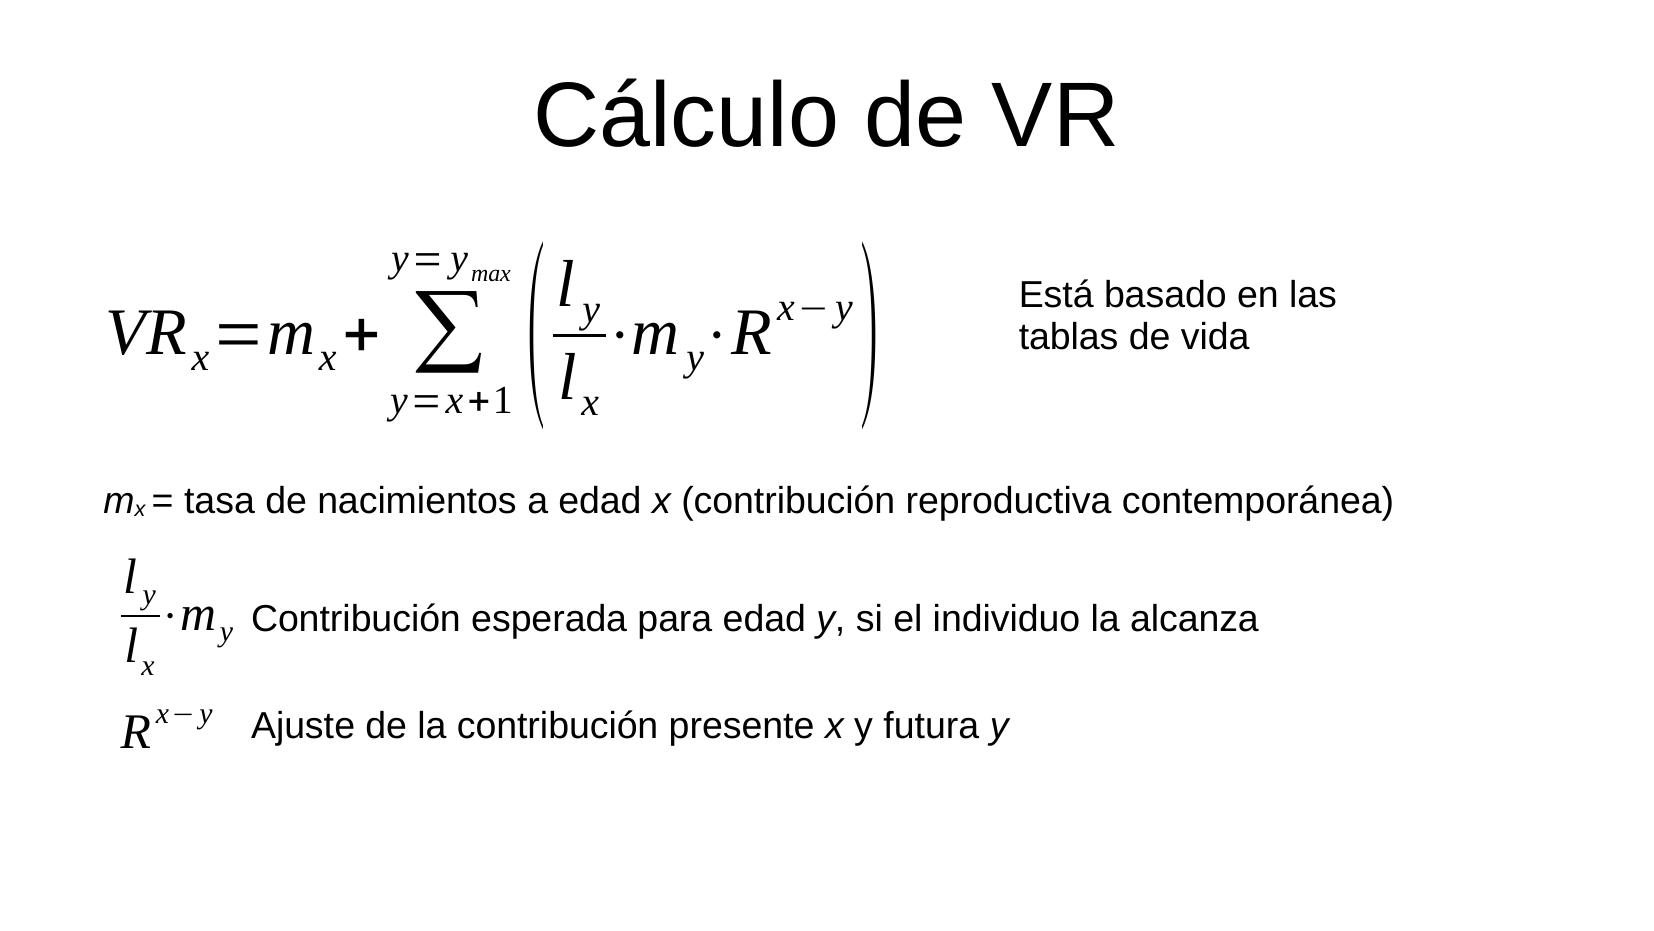

# Cálculo de VR
Está basado en las tablas de vida
mx = tasa de nacimientos a edad x (contribución reproductiva contemporánea)
Contribución esperada para edad y, si el individuo la alcanza
Ajuste de la contribución presente x y futura y